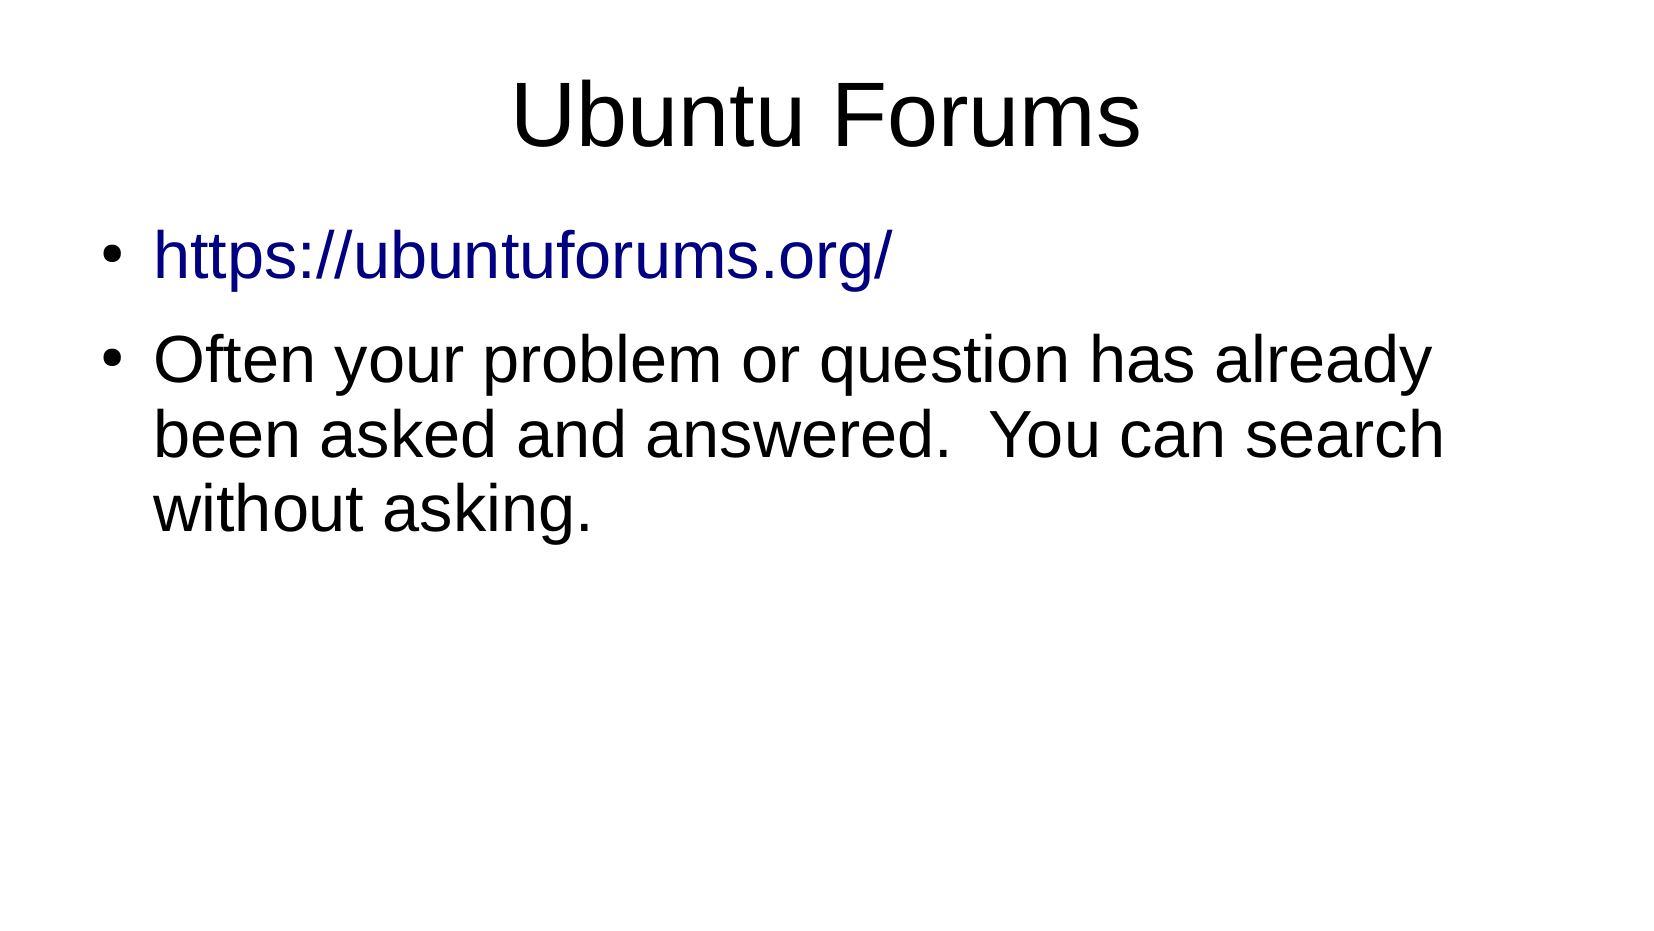

# Ubuntu Forums
https://ubuntuforums.org/
Often your problem or question has already been asked and answered. You can search without asking.